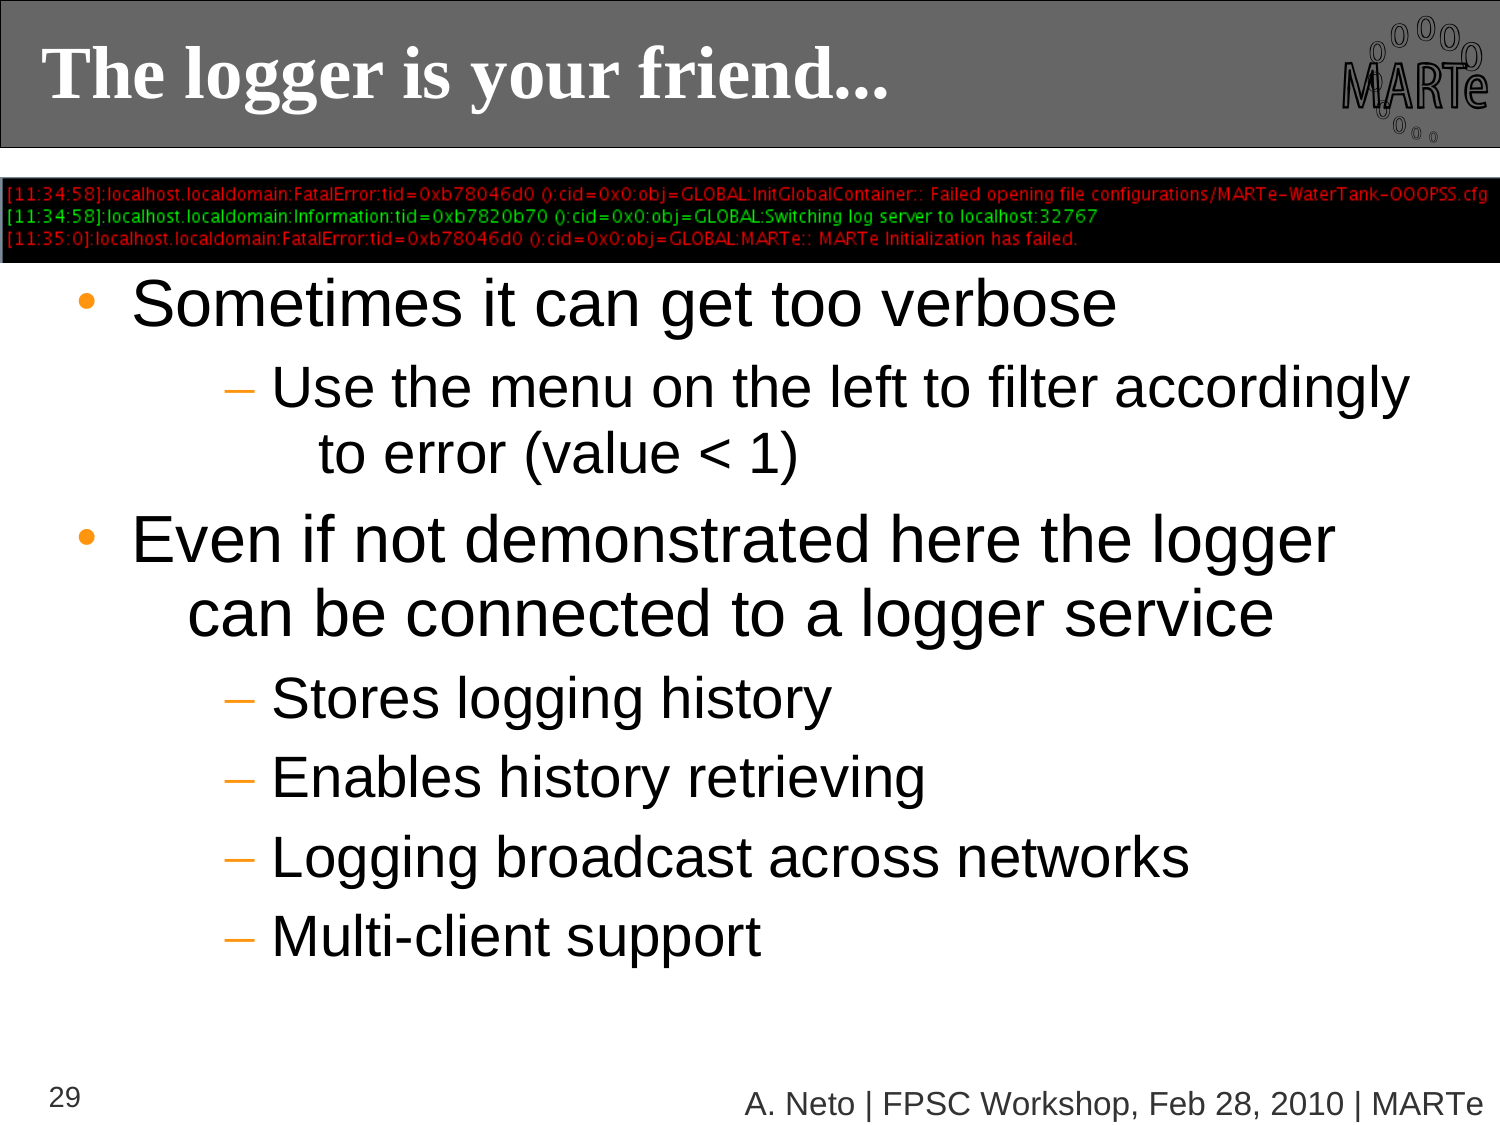

# The logger is your friend...
Sometimes it can get too verbose
Use the menu on the left to filter accordingly to error (value < 1)
Even if not demonstrated here the logger can be connected to a logger service
Stores logging history
Enables history retrieving
Logging broadcast across networks
Multi-client support